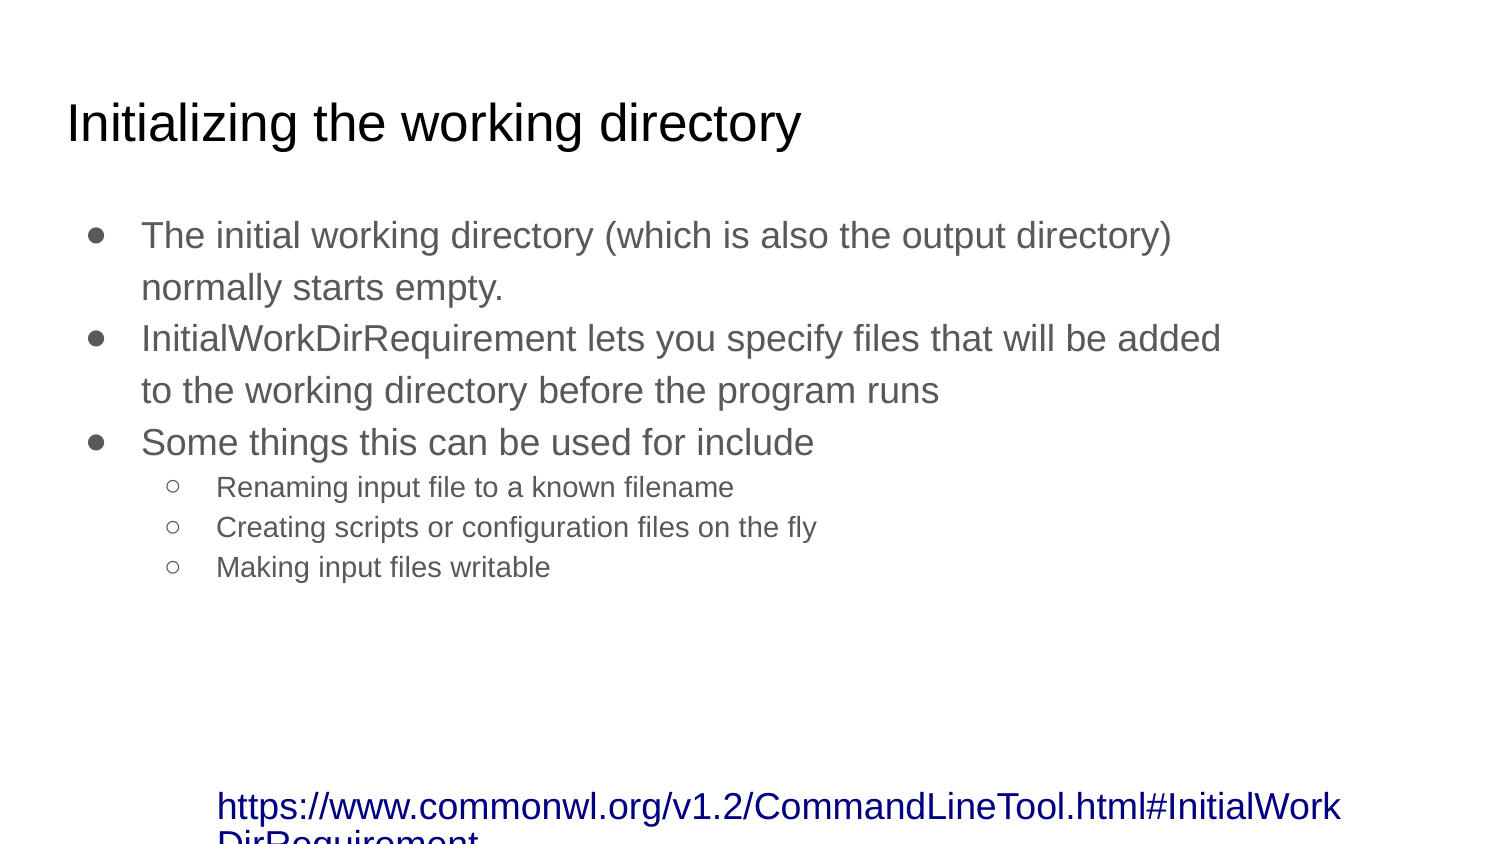

# Initializing the working directory
The initial working directory (which is also the output directory) normally starts empty.
InitialWorkDirRequirement lets you specify files that will be added to the working directory before the program runs
Some things this can be used for include
Renaming input file to a known filename
Creating scripts or configuration files on the fly
Making input files writable
https://www.commonwl.org/v1.2/CommandLineTool.html#InitialWorkDirRequirement